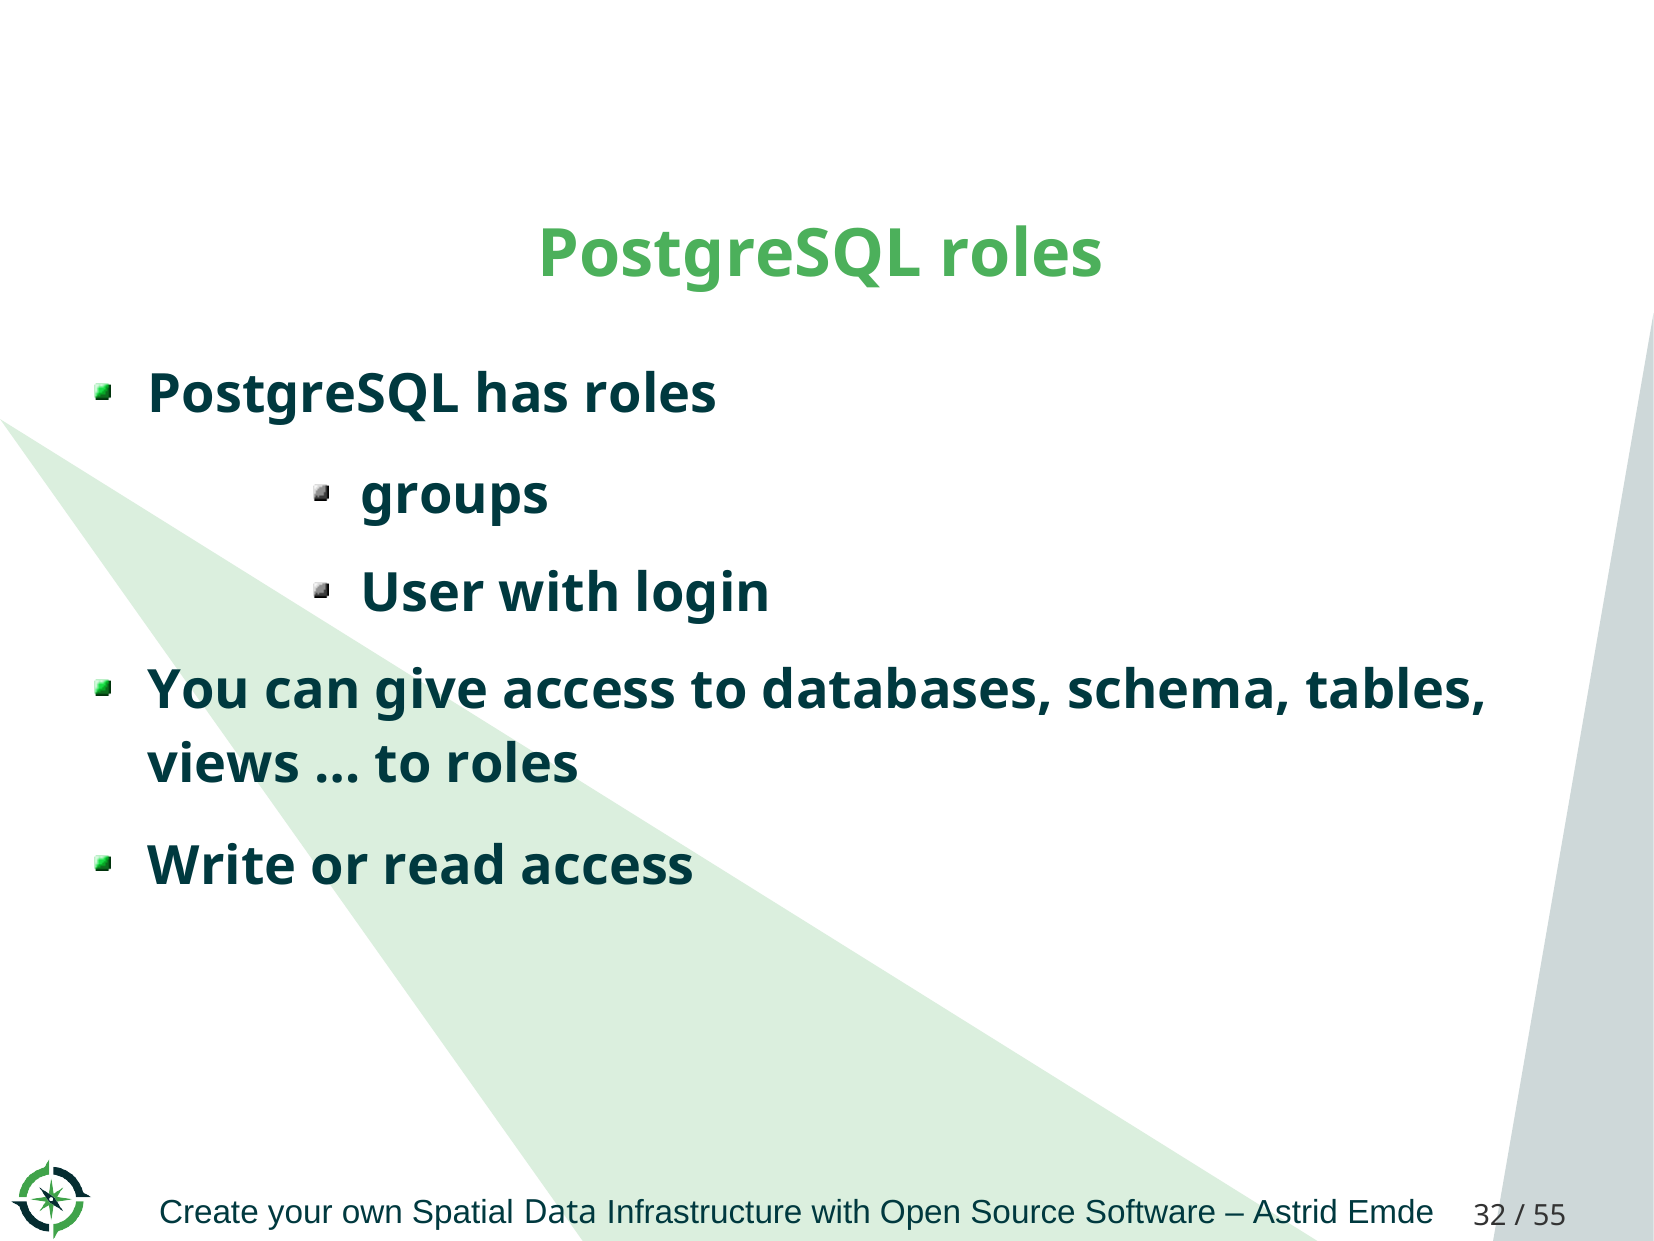

# PostgreSQL roles
PostgreSQL has roles
groups
User with login
You can give access to databases, schema, tables, views … to roles
Write or read access